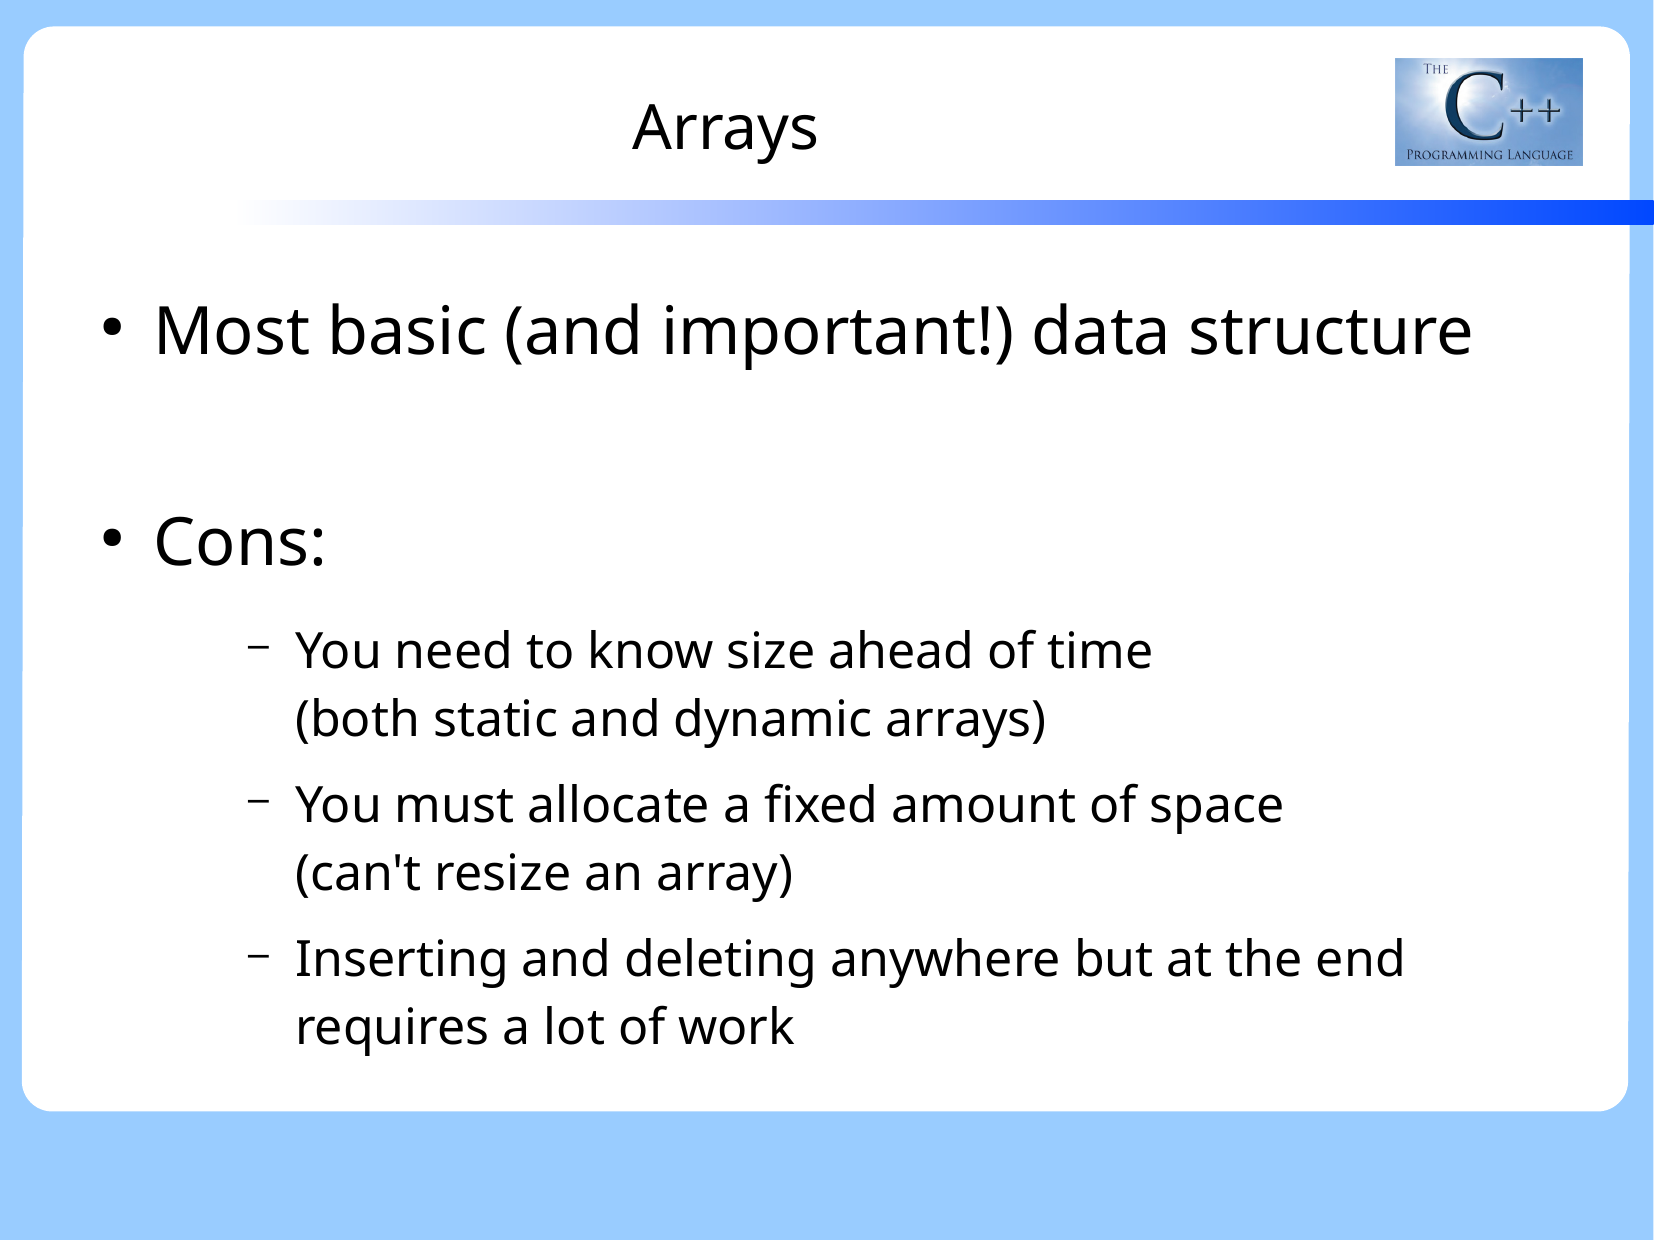

# Arrays
Most basic (and important!) data structure
Cons:
You need to know size ahead of time
(both static and dynamic arrays)
You must allocate a fixed amount of space
(can't resize an array)
Inserting and deleting anywhere but at the end requires a lot of work